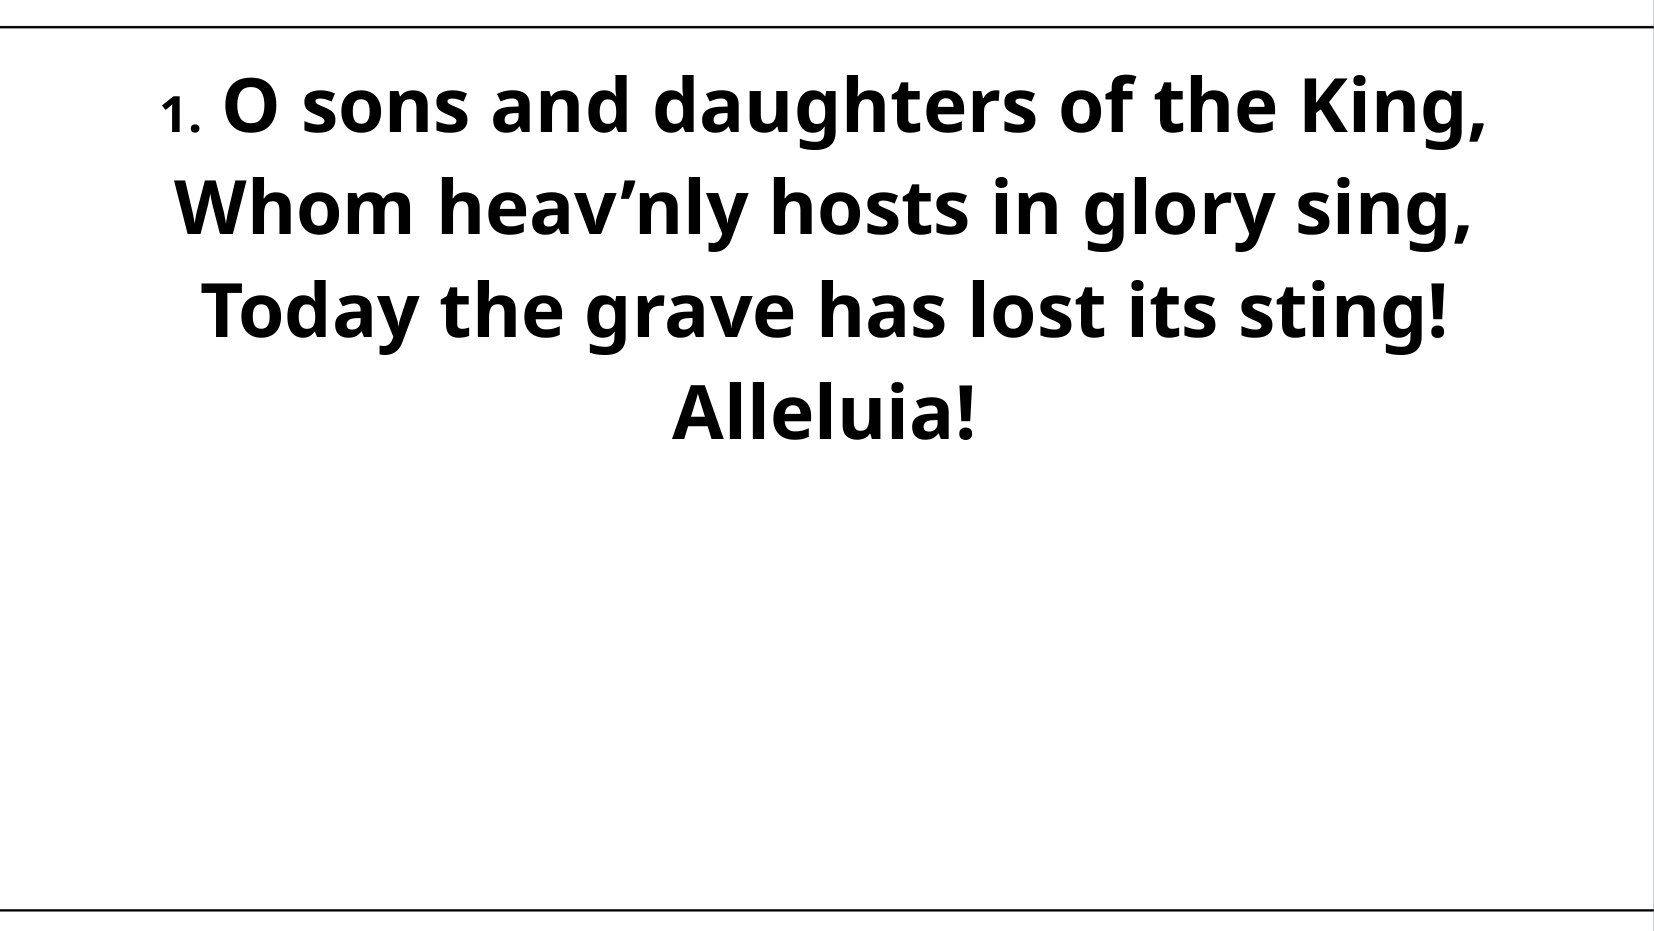

1. O sons and daughters of the King,
Whom heav’nly hosts in glory sing,
Today the grave has lost its sting!
Alleluia!